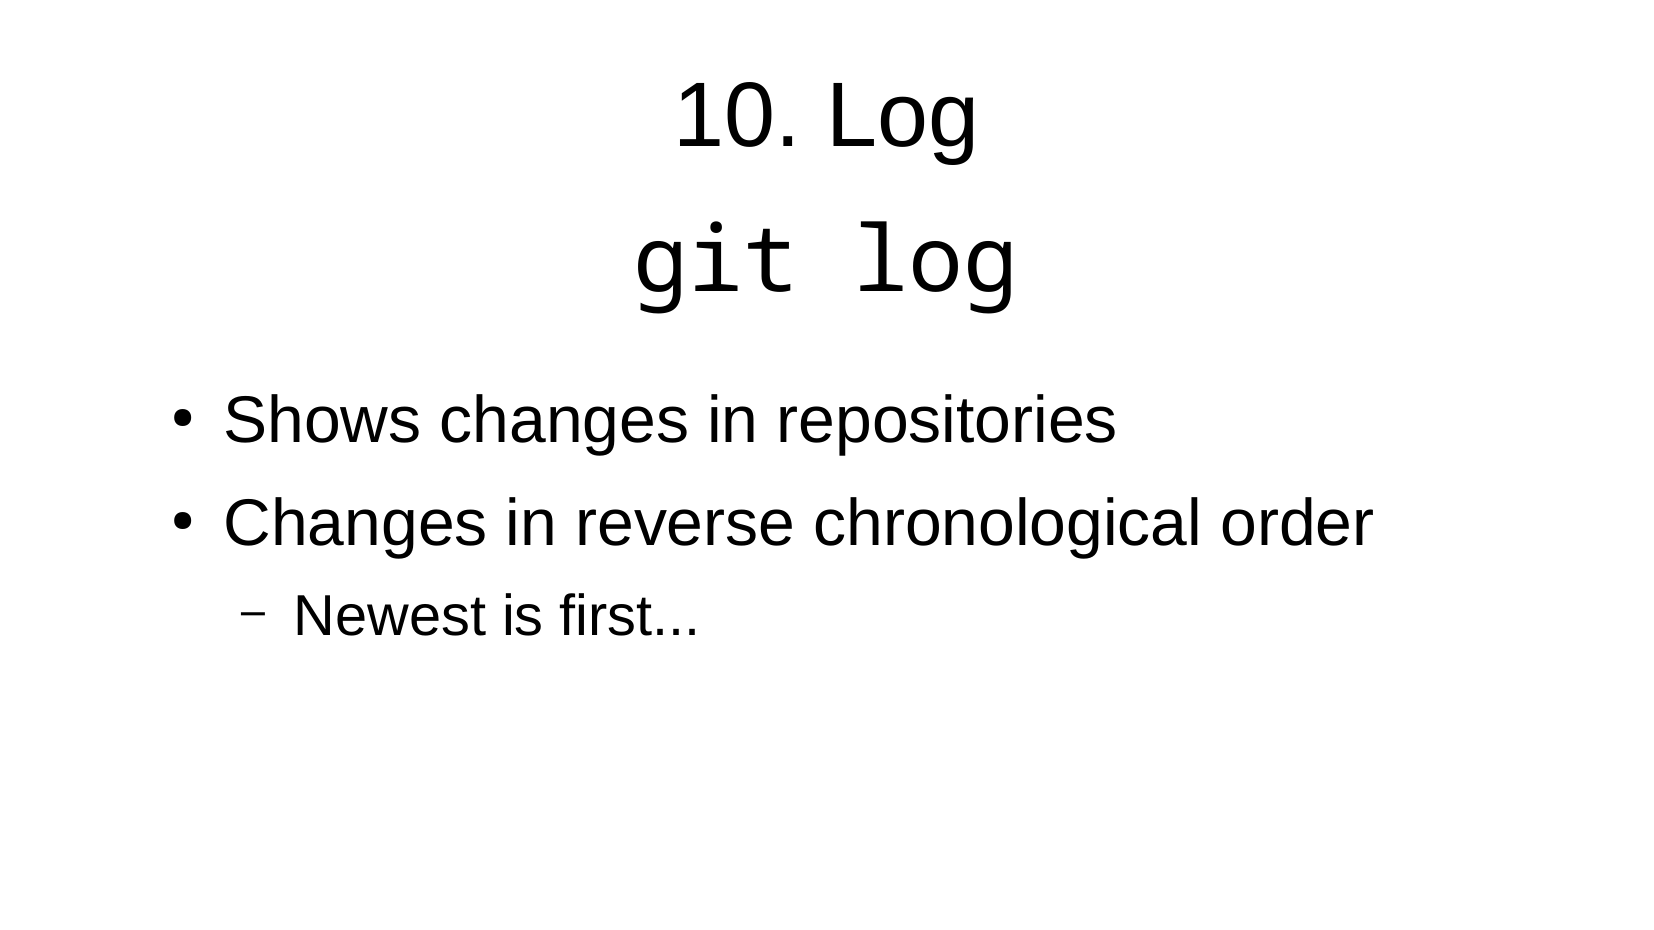

# 10. Log
git log
Shows changes in repositories
Changes in reverse chronological order
Newest is first...